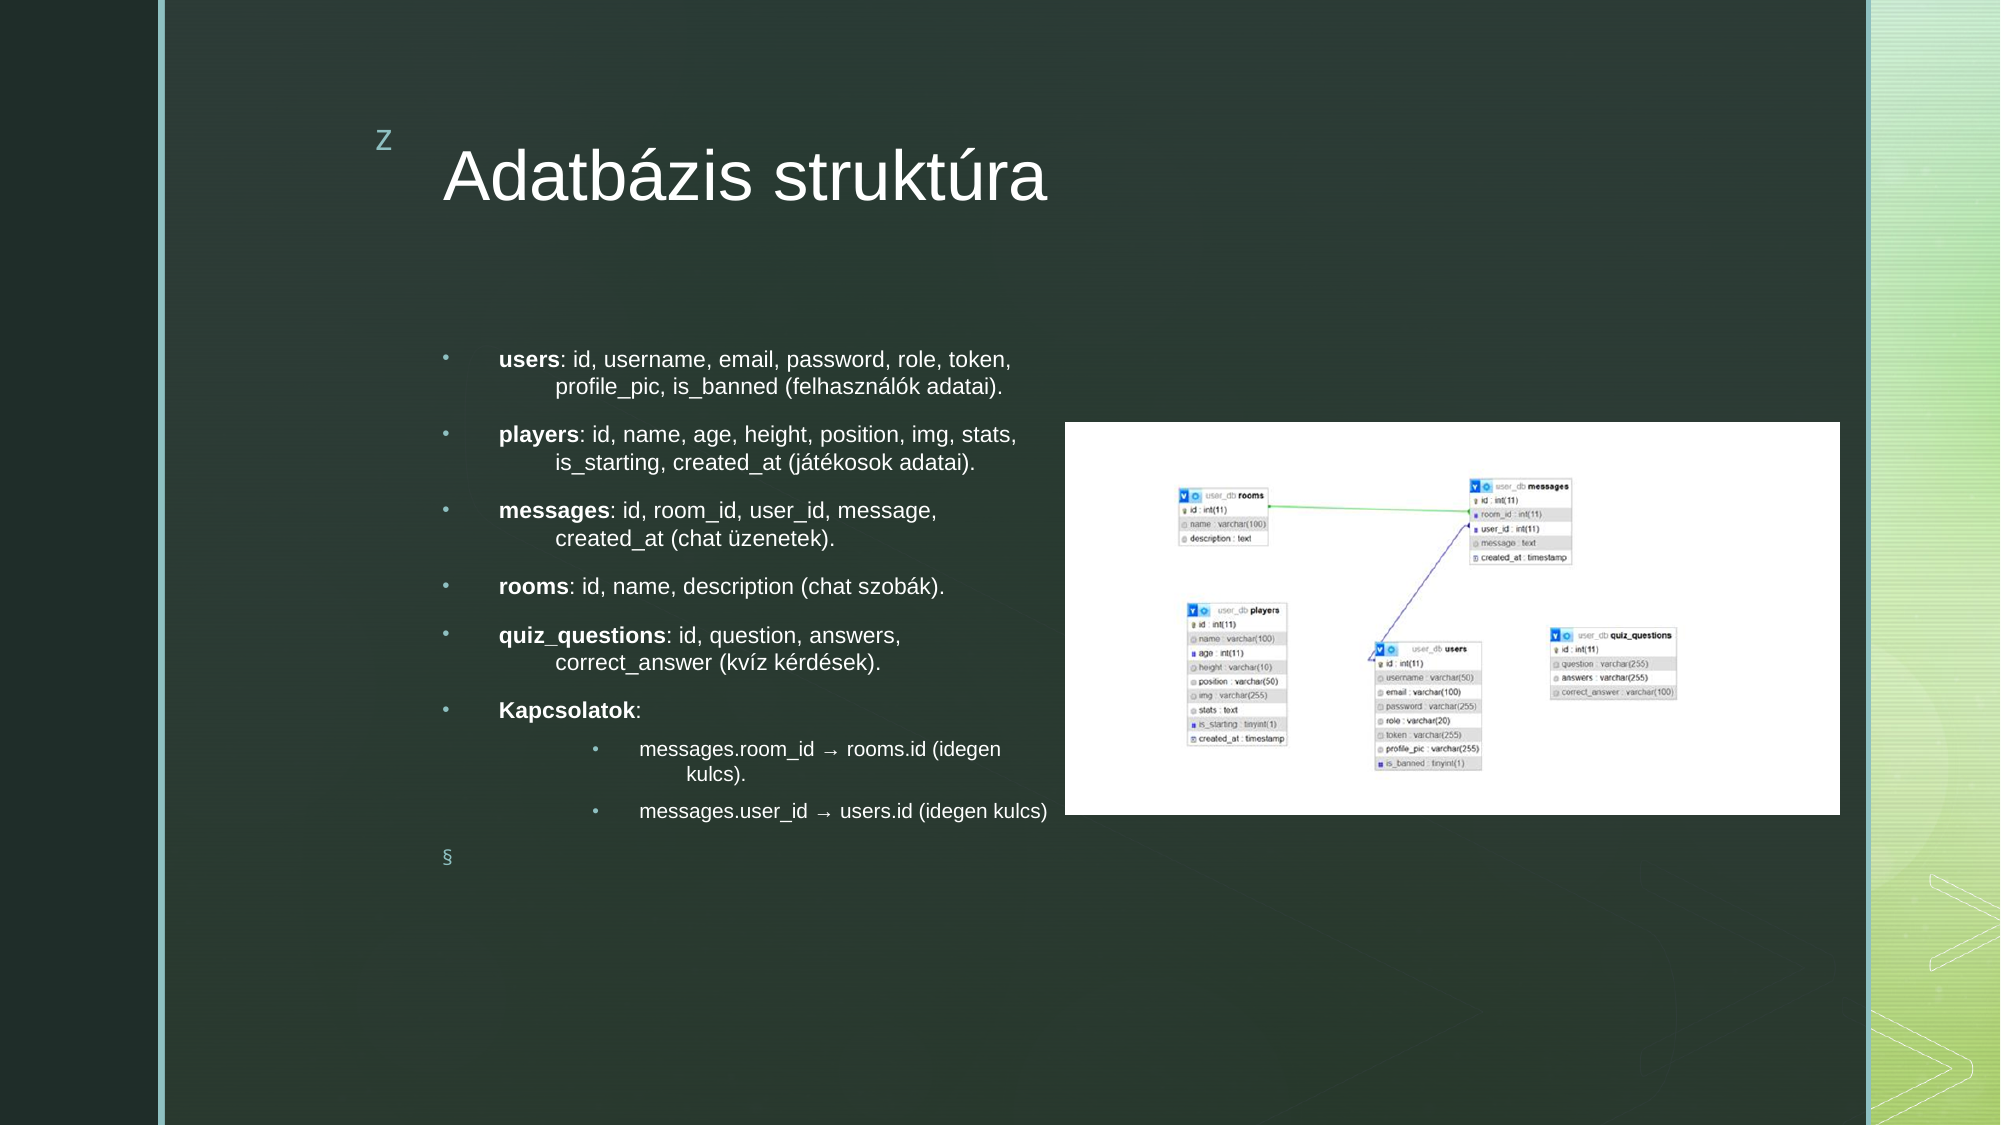

# Adatbázis struktúra
users: id, username, email, password, role, token, profile_pic, is_banned (felhasználók adatai).
players: id, name, age, height, position, img, stats, is_starting, created_at (játékosok adatai).
messages: id, room_id, user_id, message, created_at (chat üzenetek).
rooms: id, name, description (chat szobák).
quiz_questions: id, question, answers, correct_answer (kvíz kérdések).
Kapcsolatok:
messages.room_id → rooms.id (idegen kulcs).
messages.user_id → users.id (idegen kulcs)